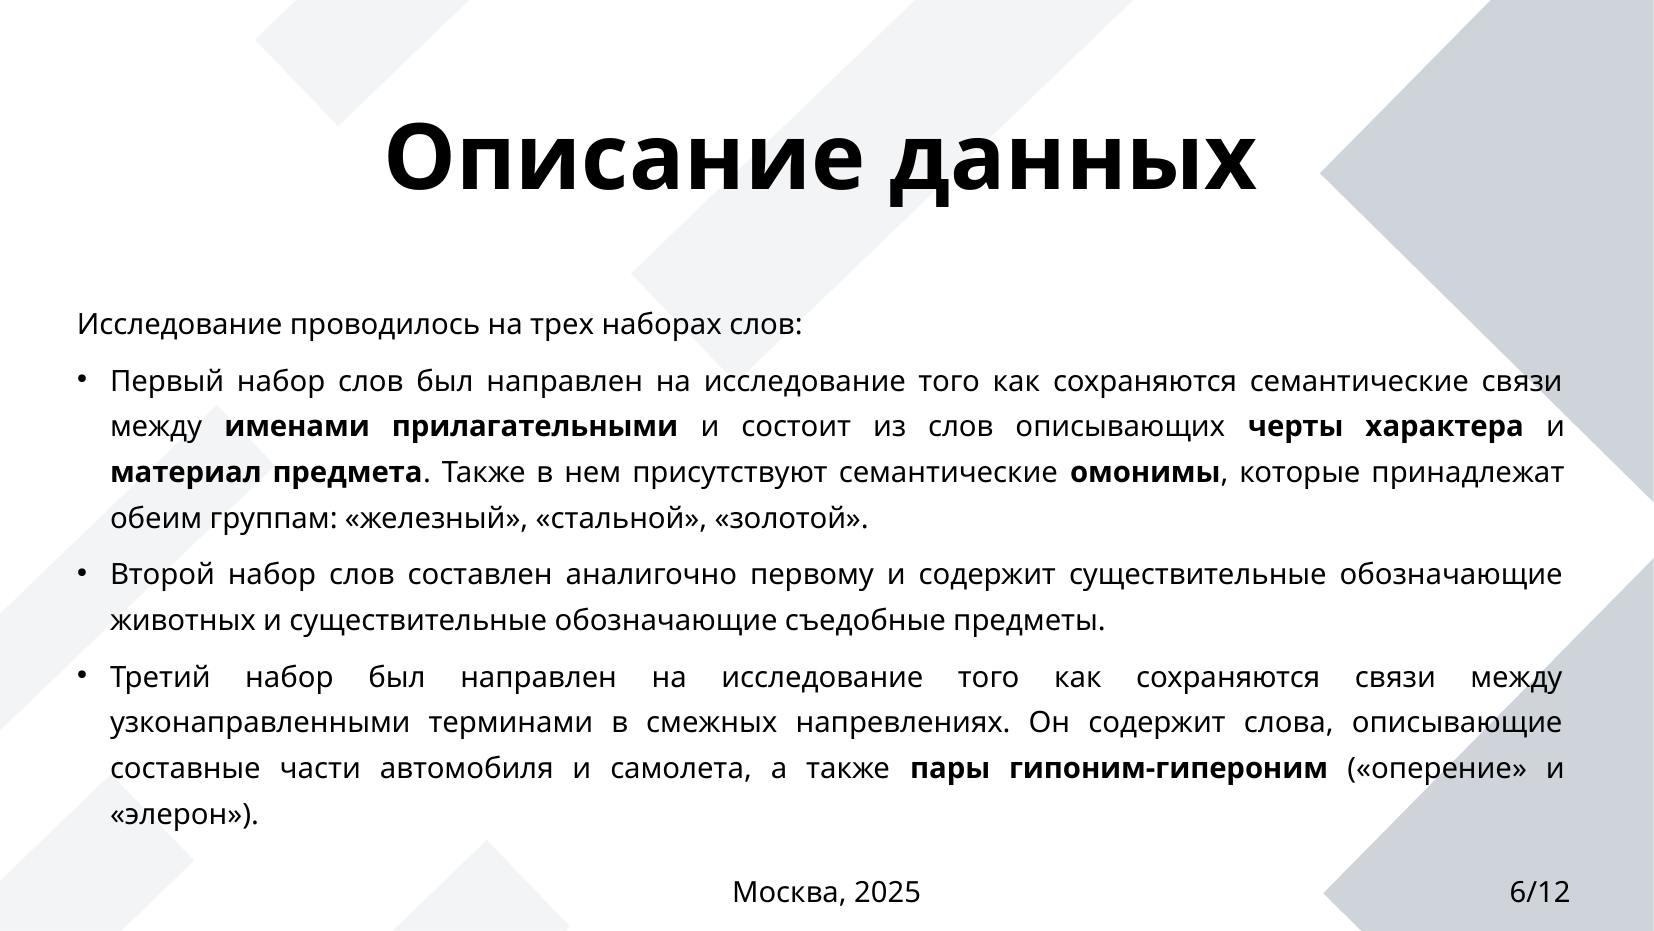

# Описание данных
Исследование проводилось на трех наборах слов:
Первый набор слов был направлен на исследование того как сохраняются семантические связи между именами прилагательными и состоит из слов описывающих черты характера и материал предмета. Также в нем присутствуют семантические омонимы, которые принадлежат обеим группам: «железный», «стальной», «золотой».
Второй набор слов составлен аналигочно первому и содержит существительные обозначающие животных и существительные обозначающие съедобные предметы.
Третий набор был направлен на исследование того как сохраняются связи между узконаправленными терминами в смежных напревлениях. Он содержит слова, описывающие составные части автомобиля и самолета, а также пары гипоним-гипероним («оперение» и «элерон»).
Москва, 2025
6